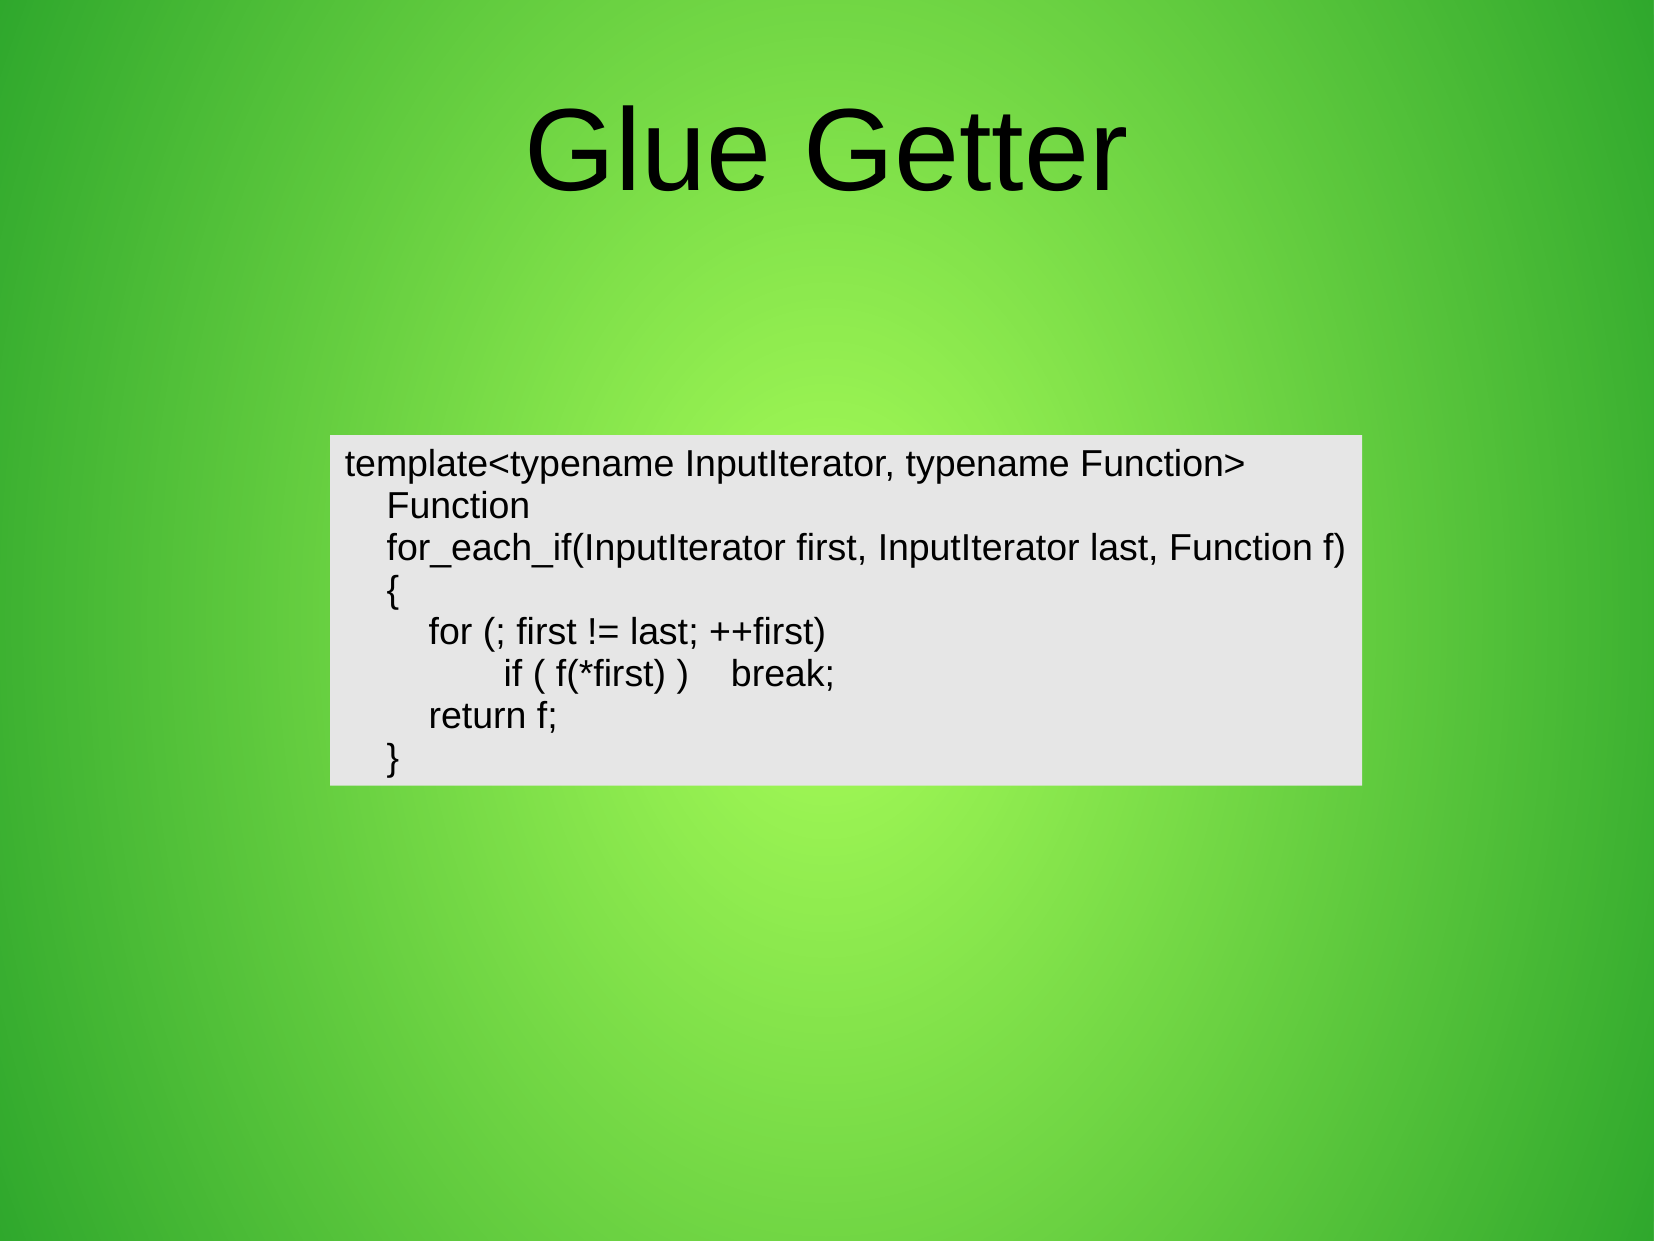

# Glue Getter
template<typename InputIterator, typename Function>
 Function
 for_each_if(InputIterator first, InputIterator last, Function f)
 {
 for (; first != last; ++first)
	 if ( f(*first) ) break;
 return f;
 }